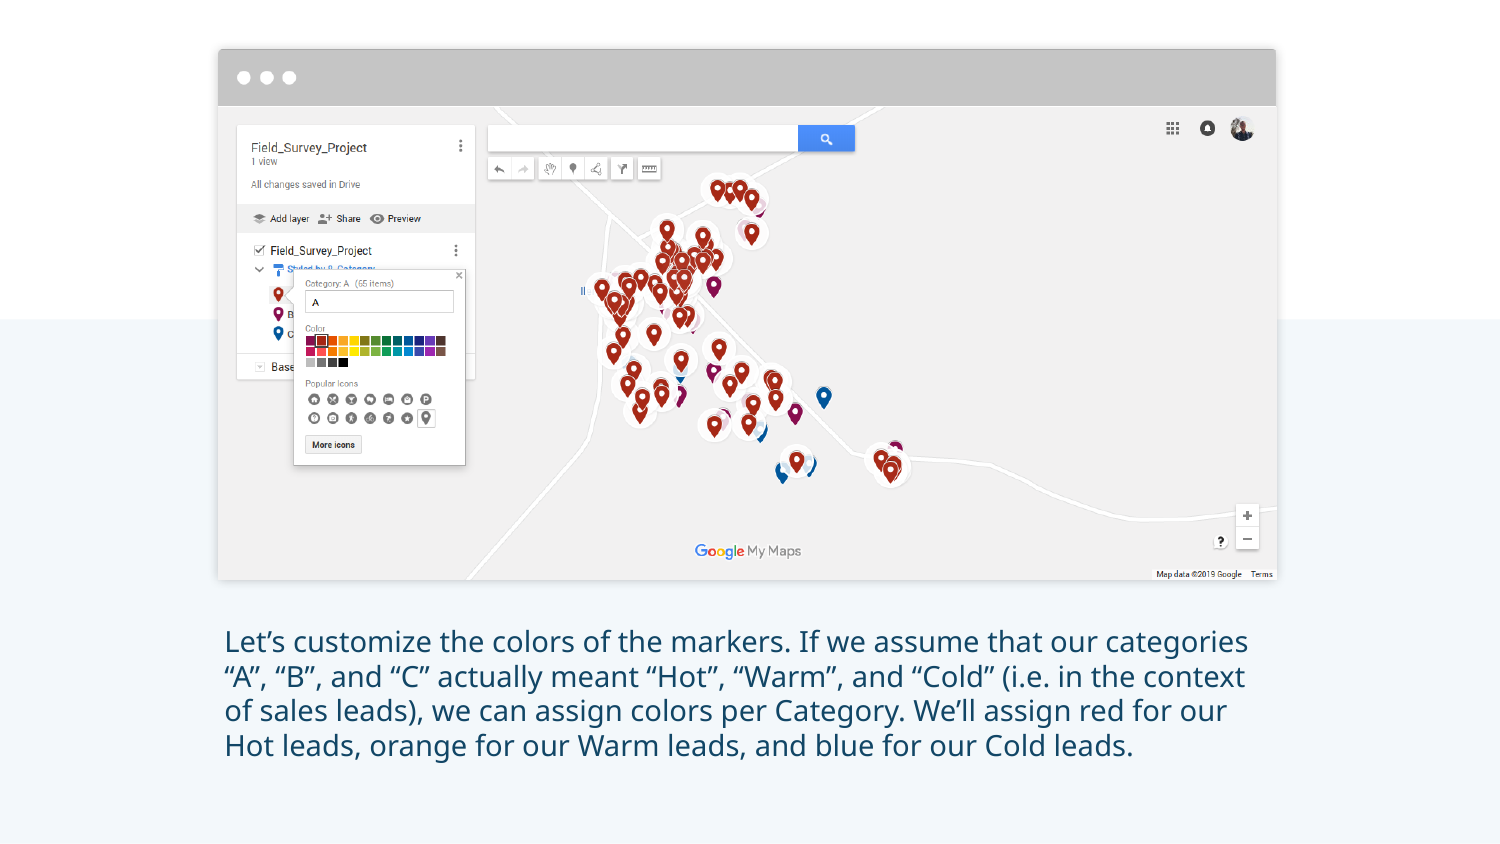

Let’s customize the colors of the markers. If we assume that our categories “A”, “B”, and “C” actually meant “Hot”, “Warm”, and “Cold” (i.e. in the context of sales leads), we can assign colors per Category. We’ll assign red for our Hot leads, orange for our Warm leads, and blue for our Cold leads.